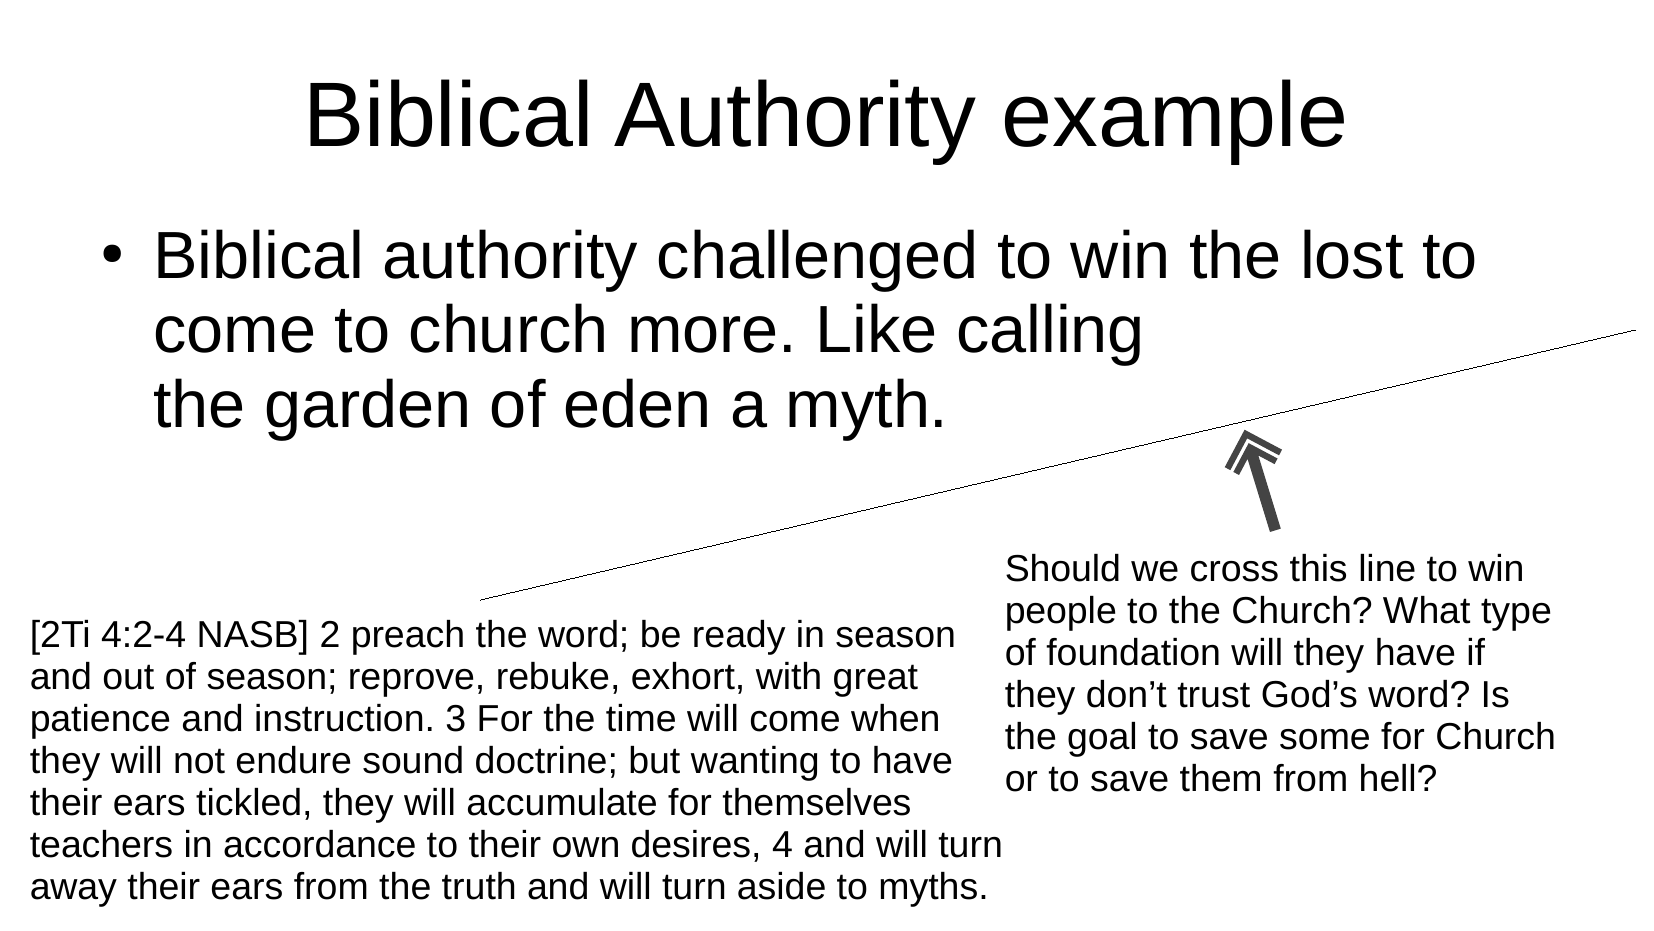

# Biblical Authority example
Biblical authority challenged to win the lost to come to church more. Like calling the garden of eden a myth.
Should we cross this line to win people to the Church? What type of foundation will they have if they don’t trust God’s word? Is the goal to save some for Church or to save them from hell?
[2Ti 4:2-4 NASB] 2 preach the word; be ready in season and out of season; reprove, rebuke, exhort, with great patience and instruction. 3 For the time will come when they will not endure sound doctrine; but wanting to have their ears tickled, they will accumulate for themselves teachers in accordance to their own desires, 4 and will turn away their ears from the truth and will turn aside to myths.